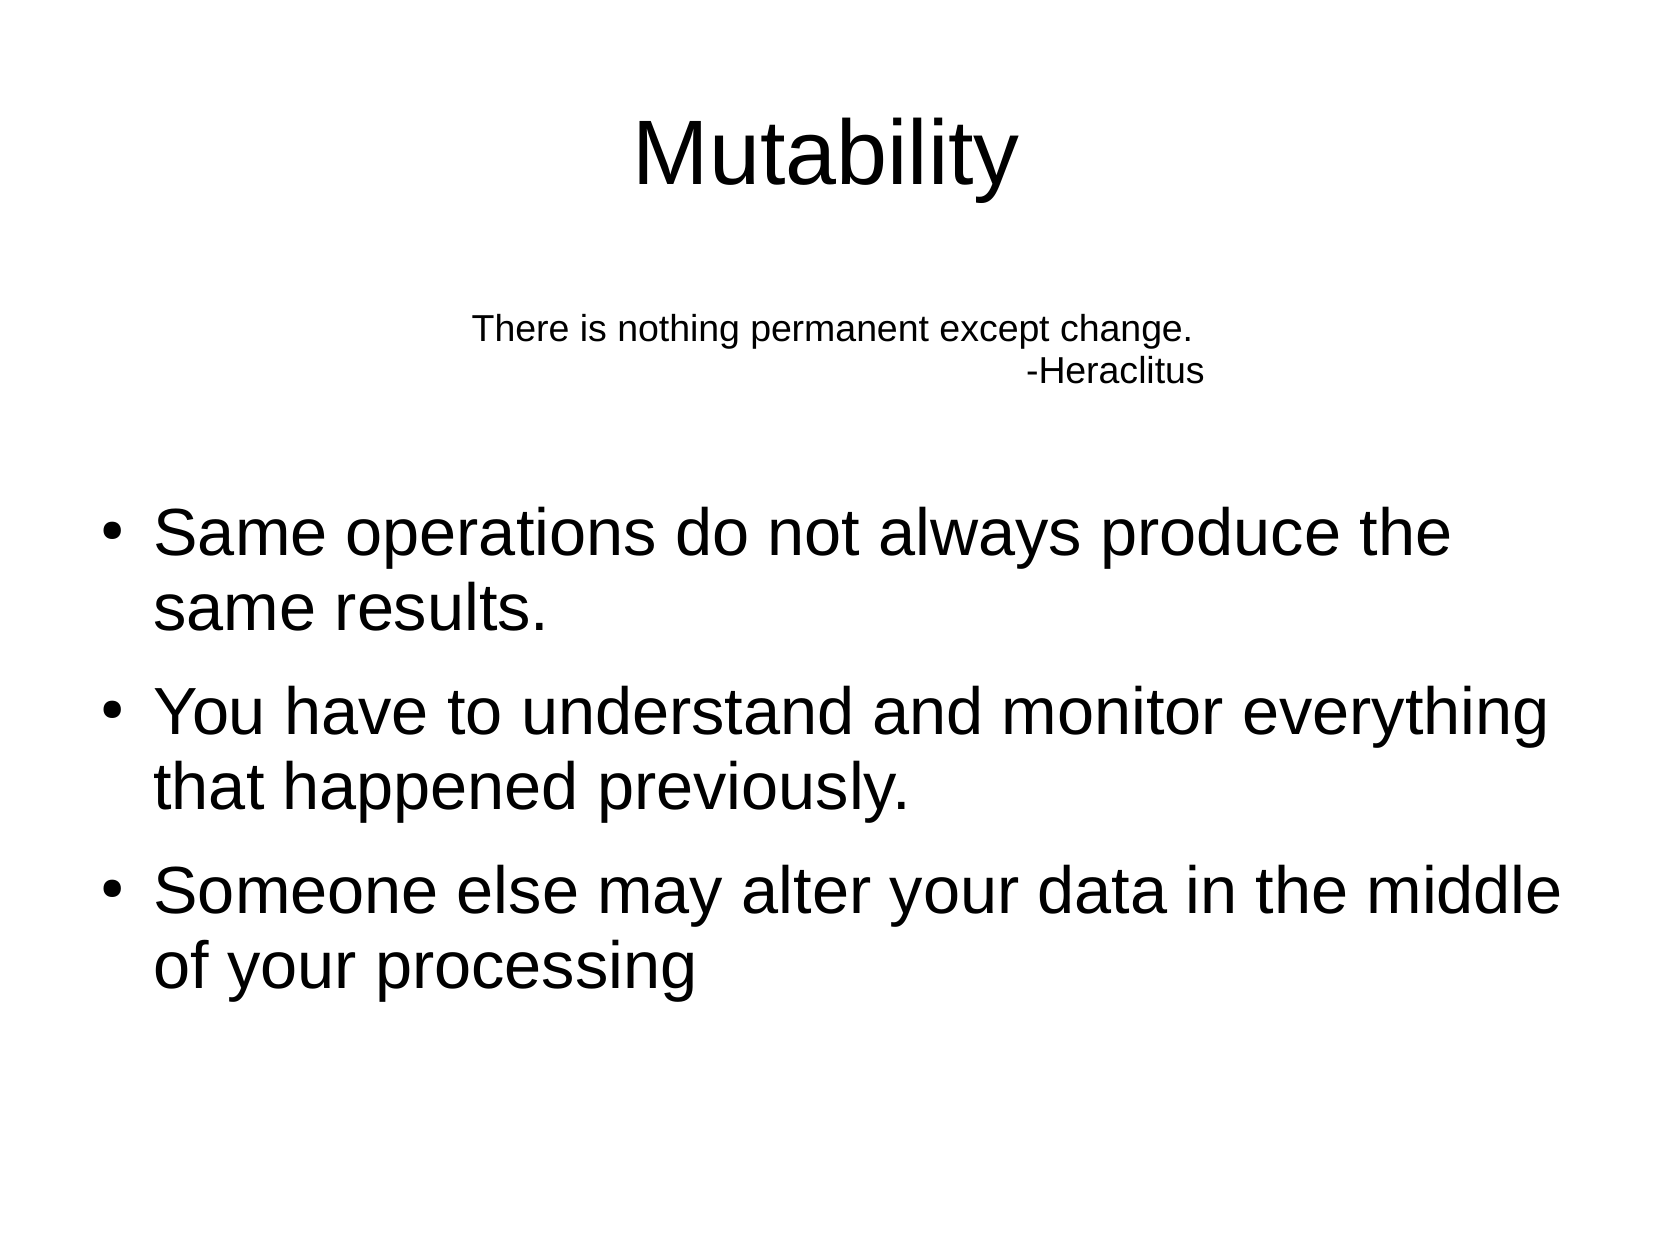

# Mutability
There is nothing permanent except change.
-Heraclitus
Same operations do not always produce the same results.
You have to understand and monitor everything that happened previously.
Someone else may alter your data in the middle of your processing